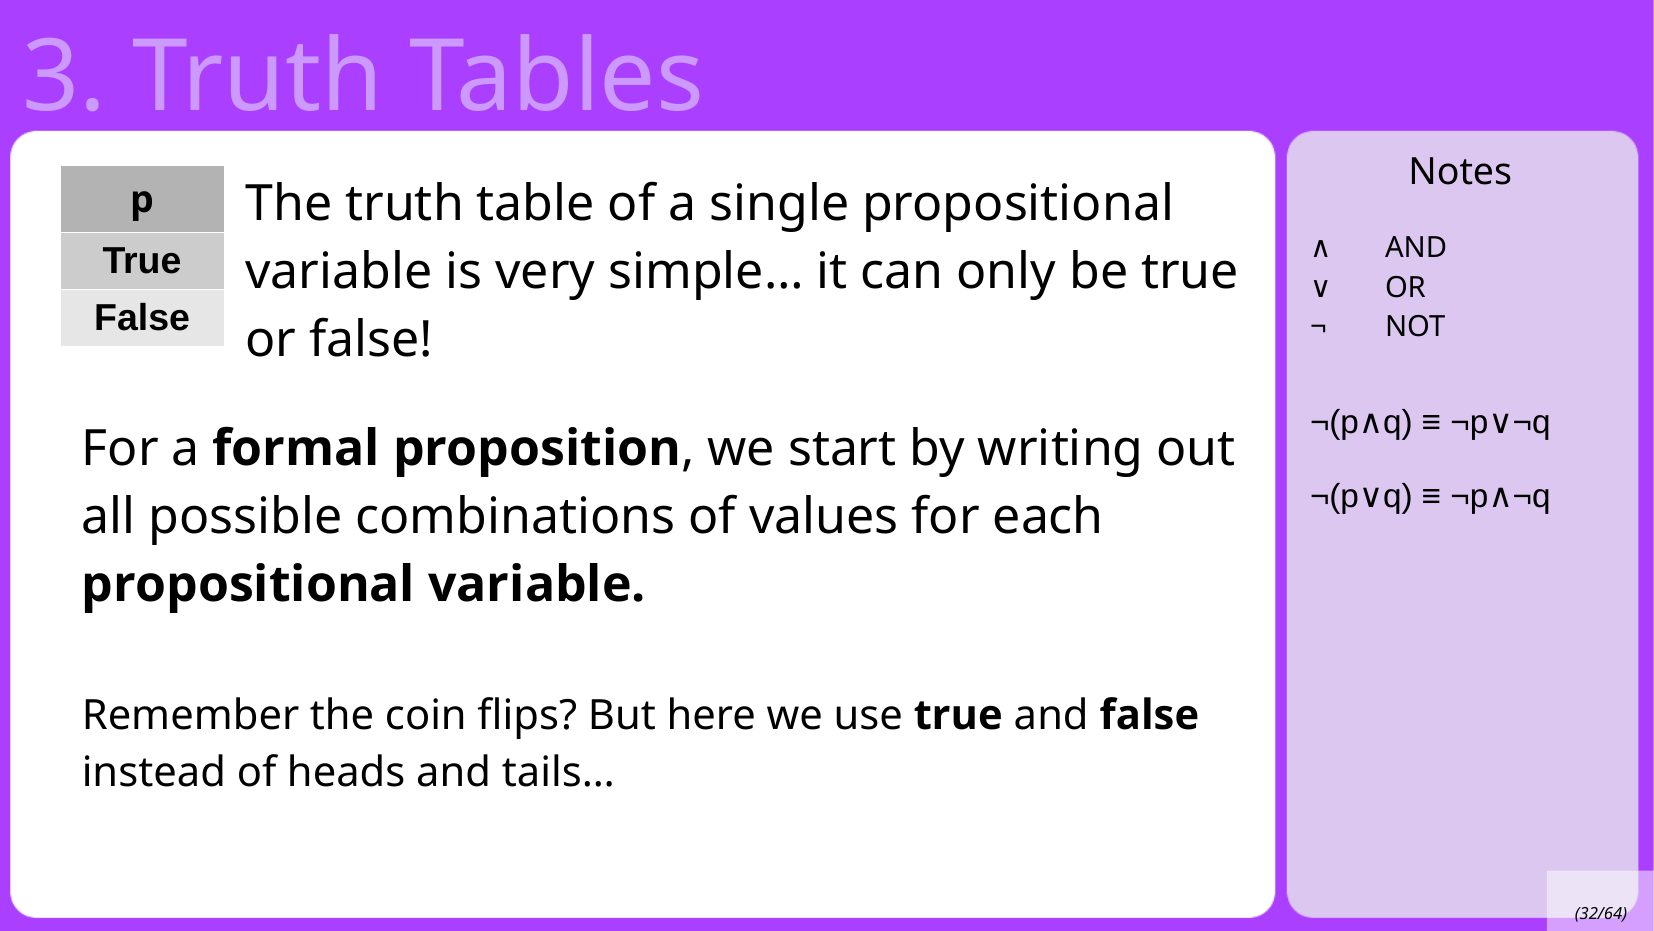

# 3. Truth Tables
Notes
| p |
| --- |
| True |
| False |
The truth table of a single propositional variable is very simple… it can only be true or false!
∧	AND
∨	OR
¬	NOT
¬(p∧q) ≡ ¬p∨¬q
¬(p∨q) ≡ ¬p∧¬q
For a formal proposition, we start by writing out all possible combinations of values for each propositional variable.
Remember the coin flips? But here we use true and false instead of heads and tails…